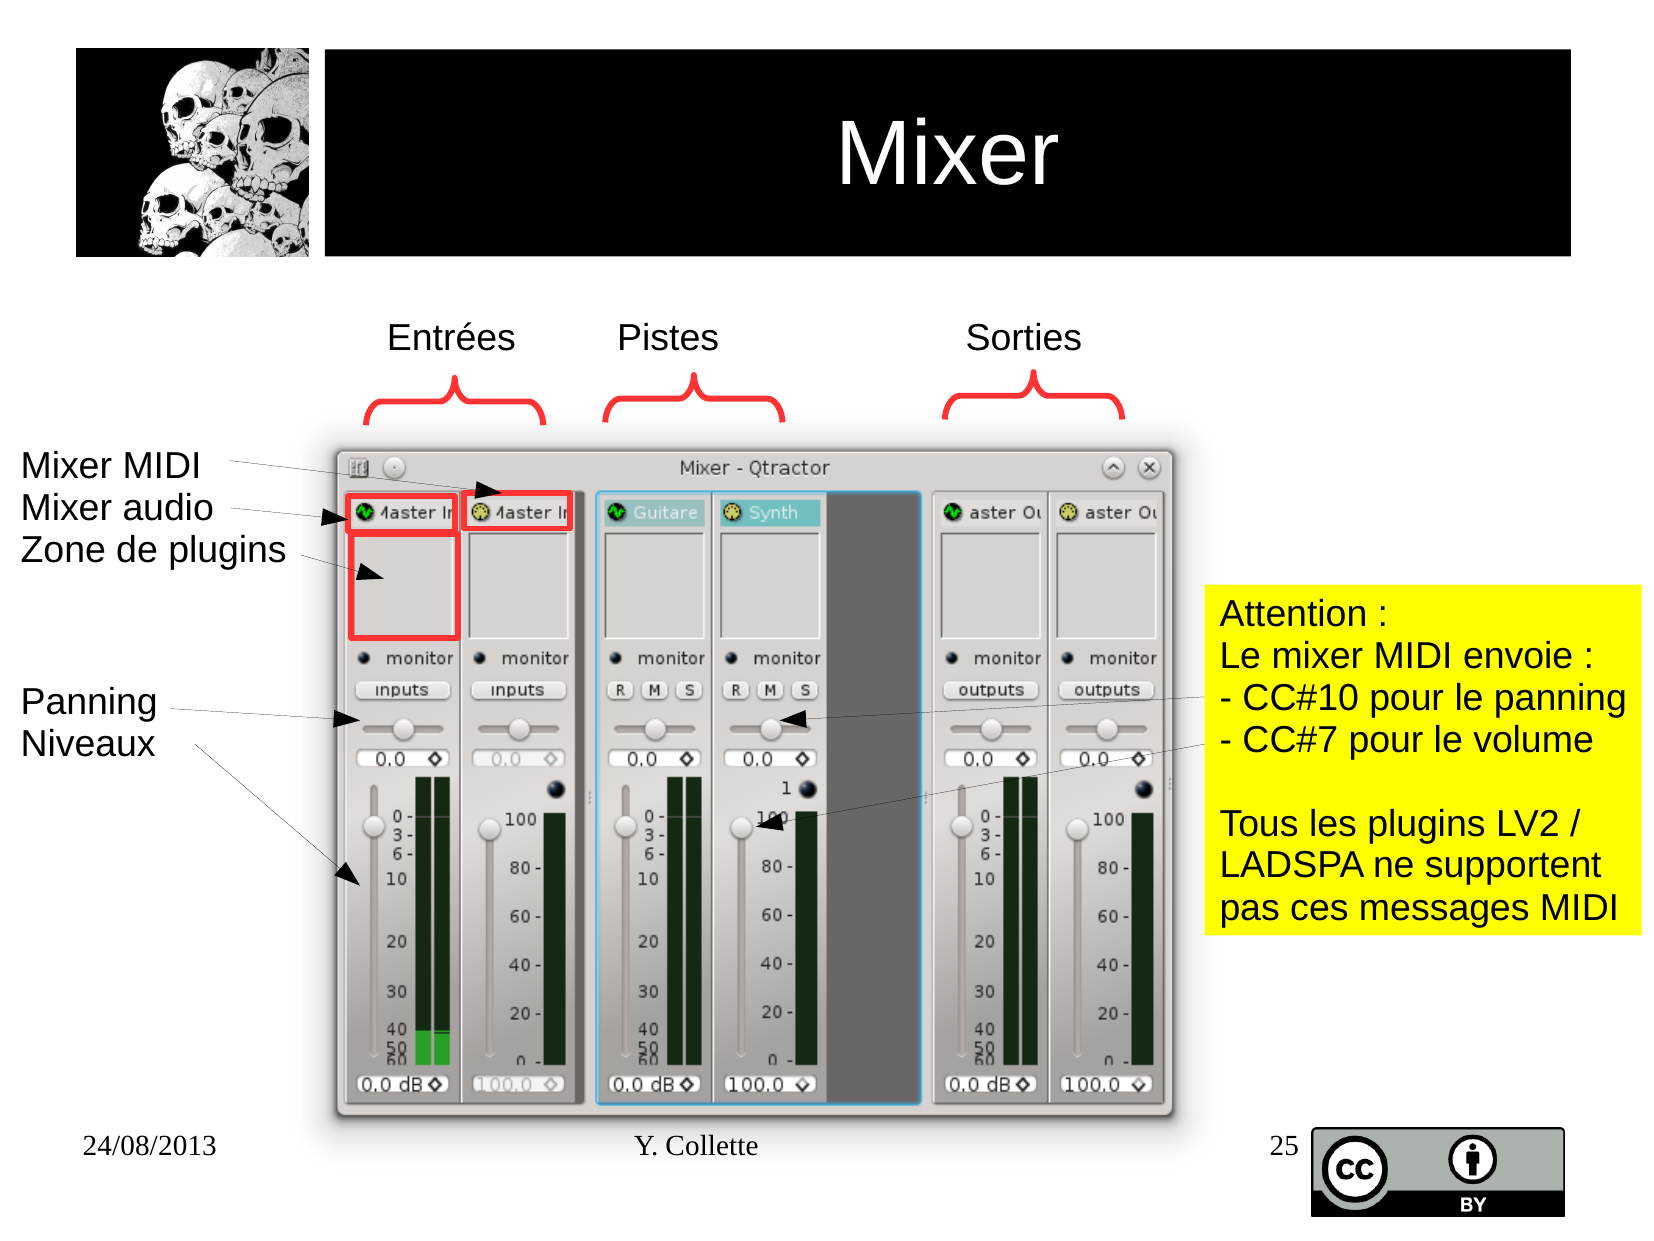

# Mixer
Entrées
Pistes
Sorties
Mixer MIDI
Mixer audio
Zone de plugins
Attention :
Le mixer MIDI envoie :
- CC#10 pour le panning
- CC#7 pour le volume
Tous les plugins LV2 / LADSPA ne supportent pas ces messages MIDI
Panning
Niveaux
Y. Collette
25